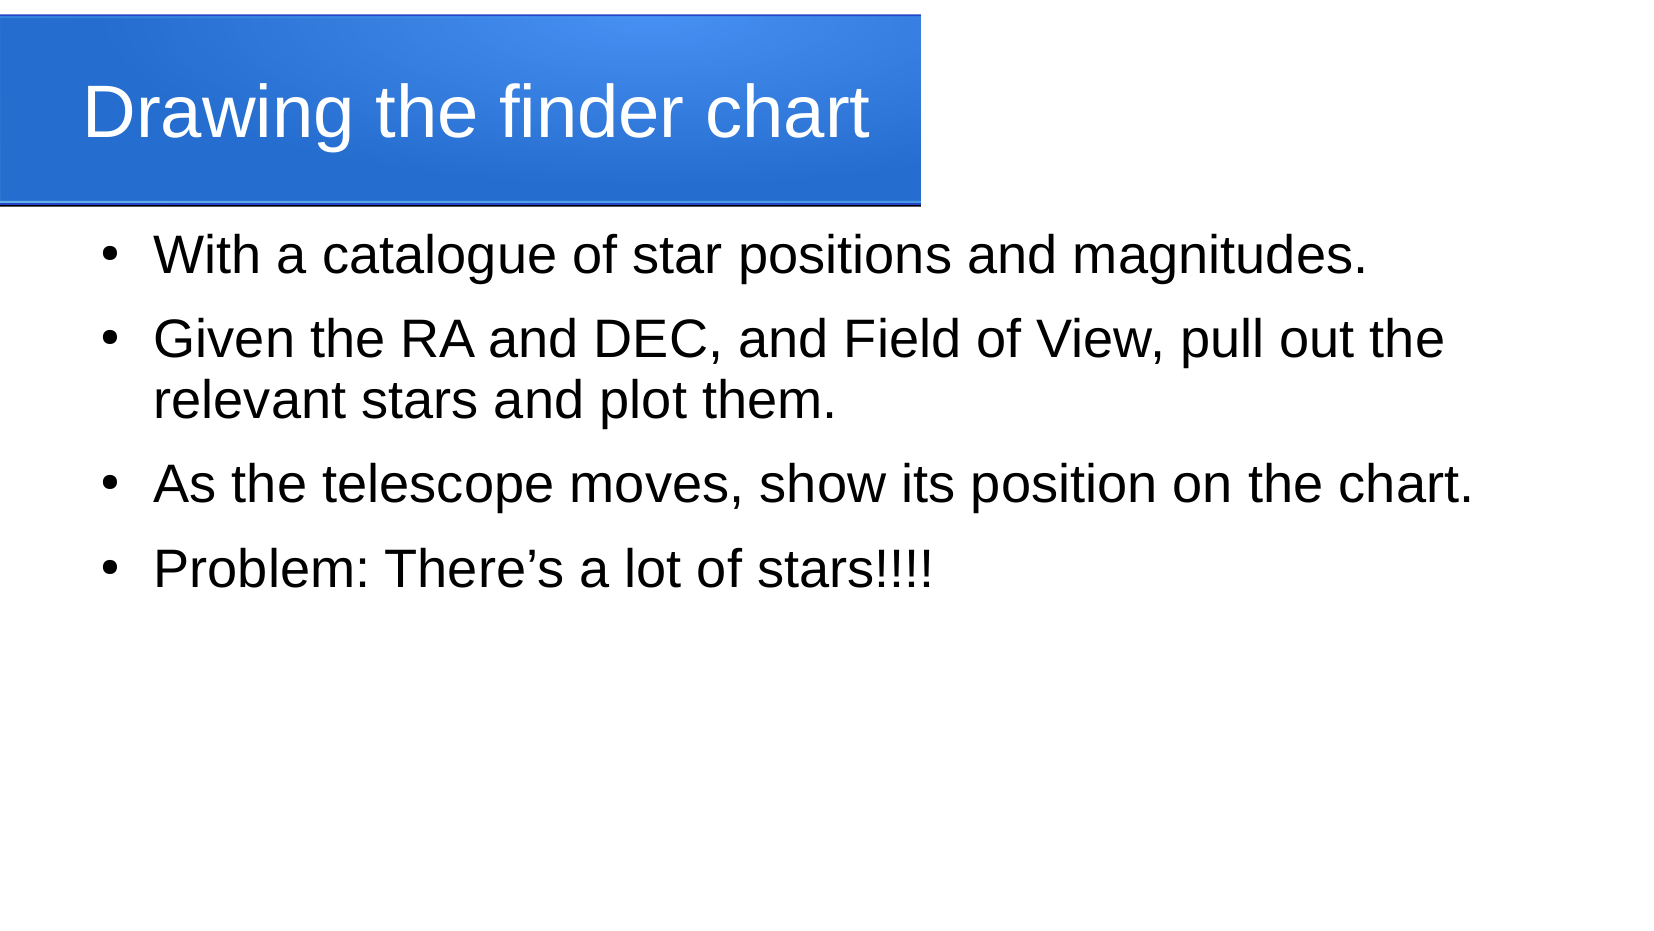

# Drawing the finder chart
With a catalogue of star positions and magnitudes.
Given the RA and DEC, and Field of View, pull out the relevant stars and plot them.
As the telescope moves, show its position on the chart.
Problem: There’s a lot of stars!!!!